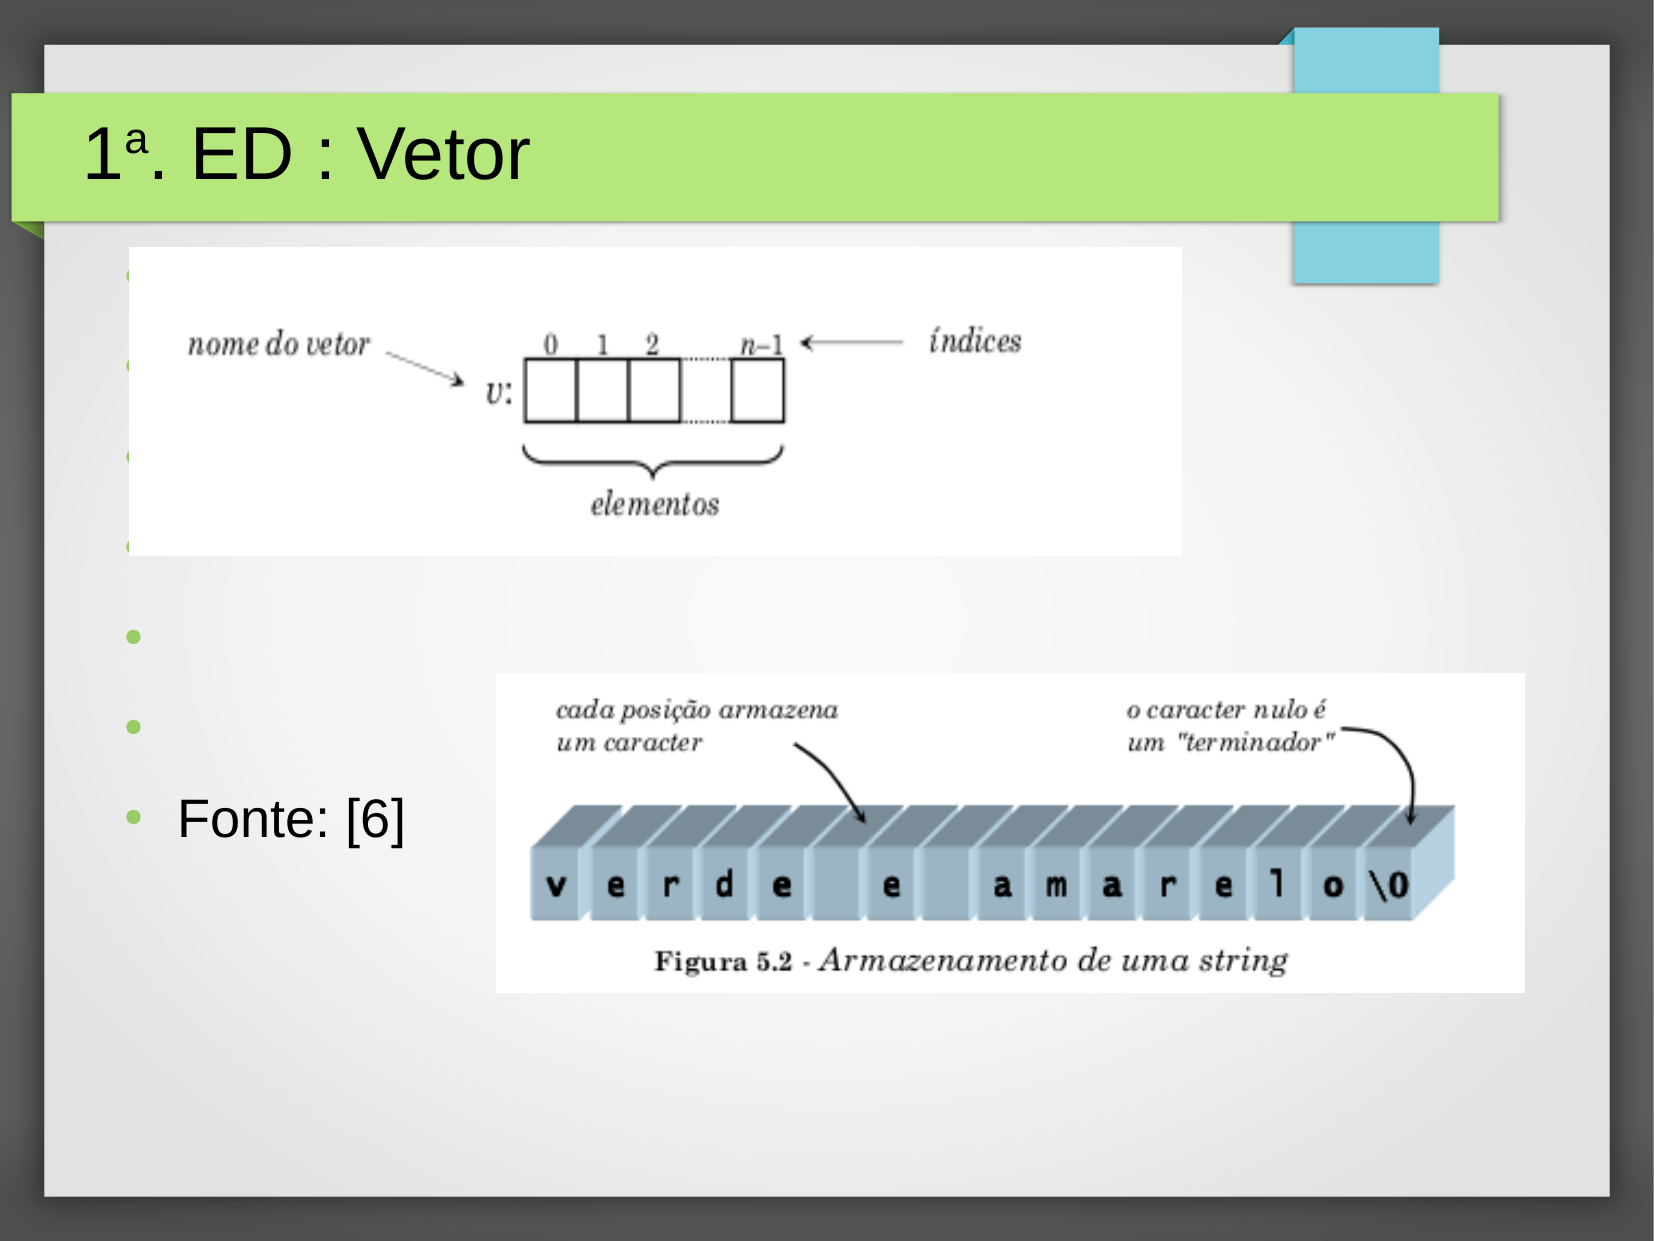

# 1a. ED : Vetor
Fonte: [6]